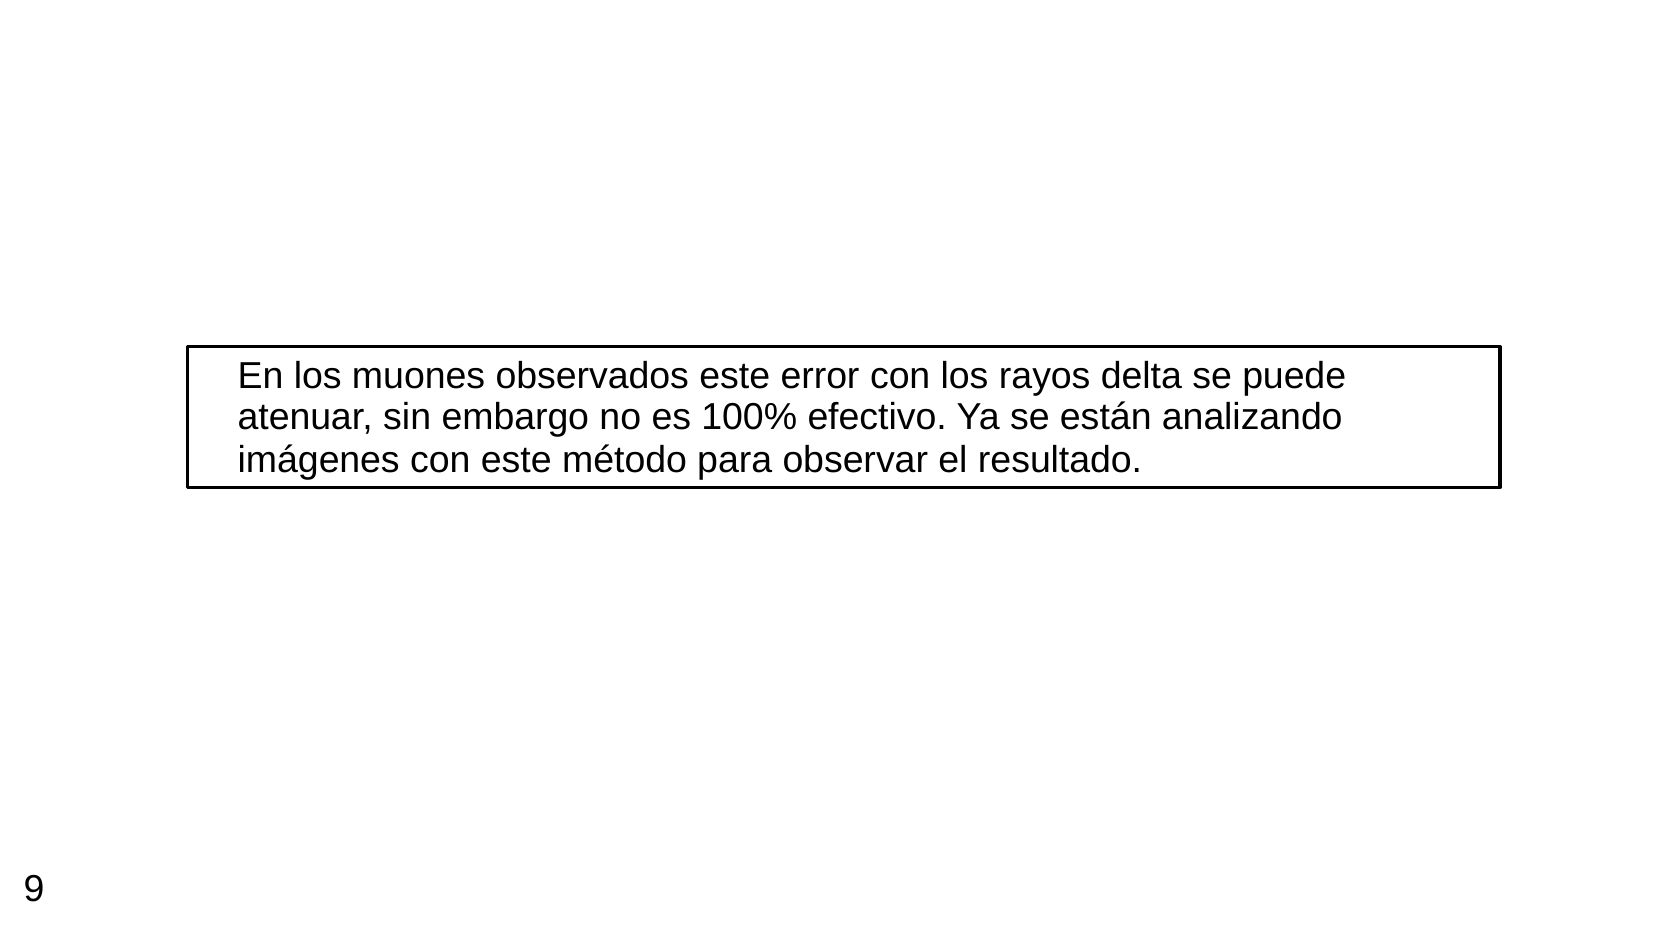

En los muones observados este error con los rayos delta se puede atenuar, sin embargo no es 100% efectivo. Ya se están analizando imágenes con este método para observar el resultado.